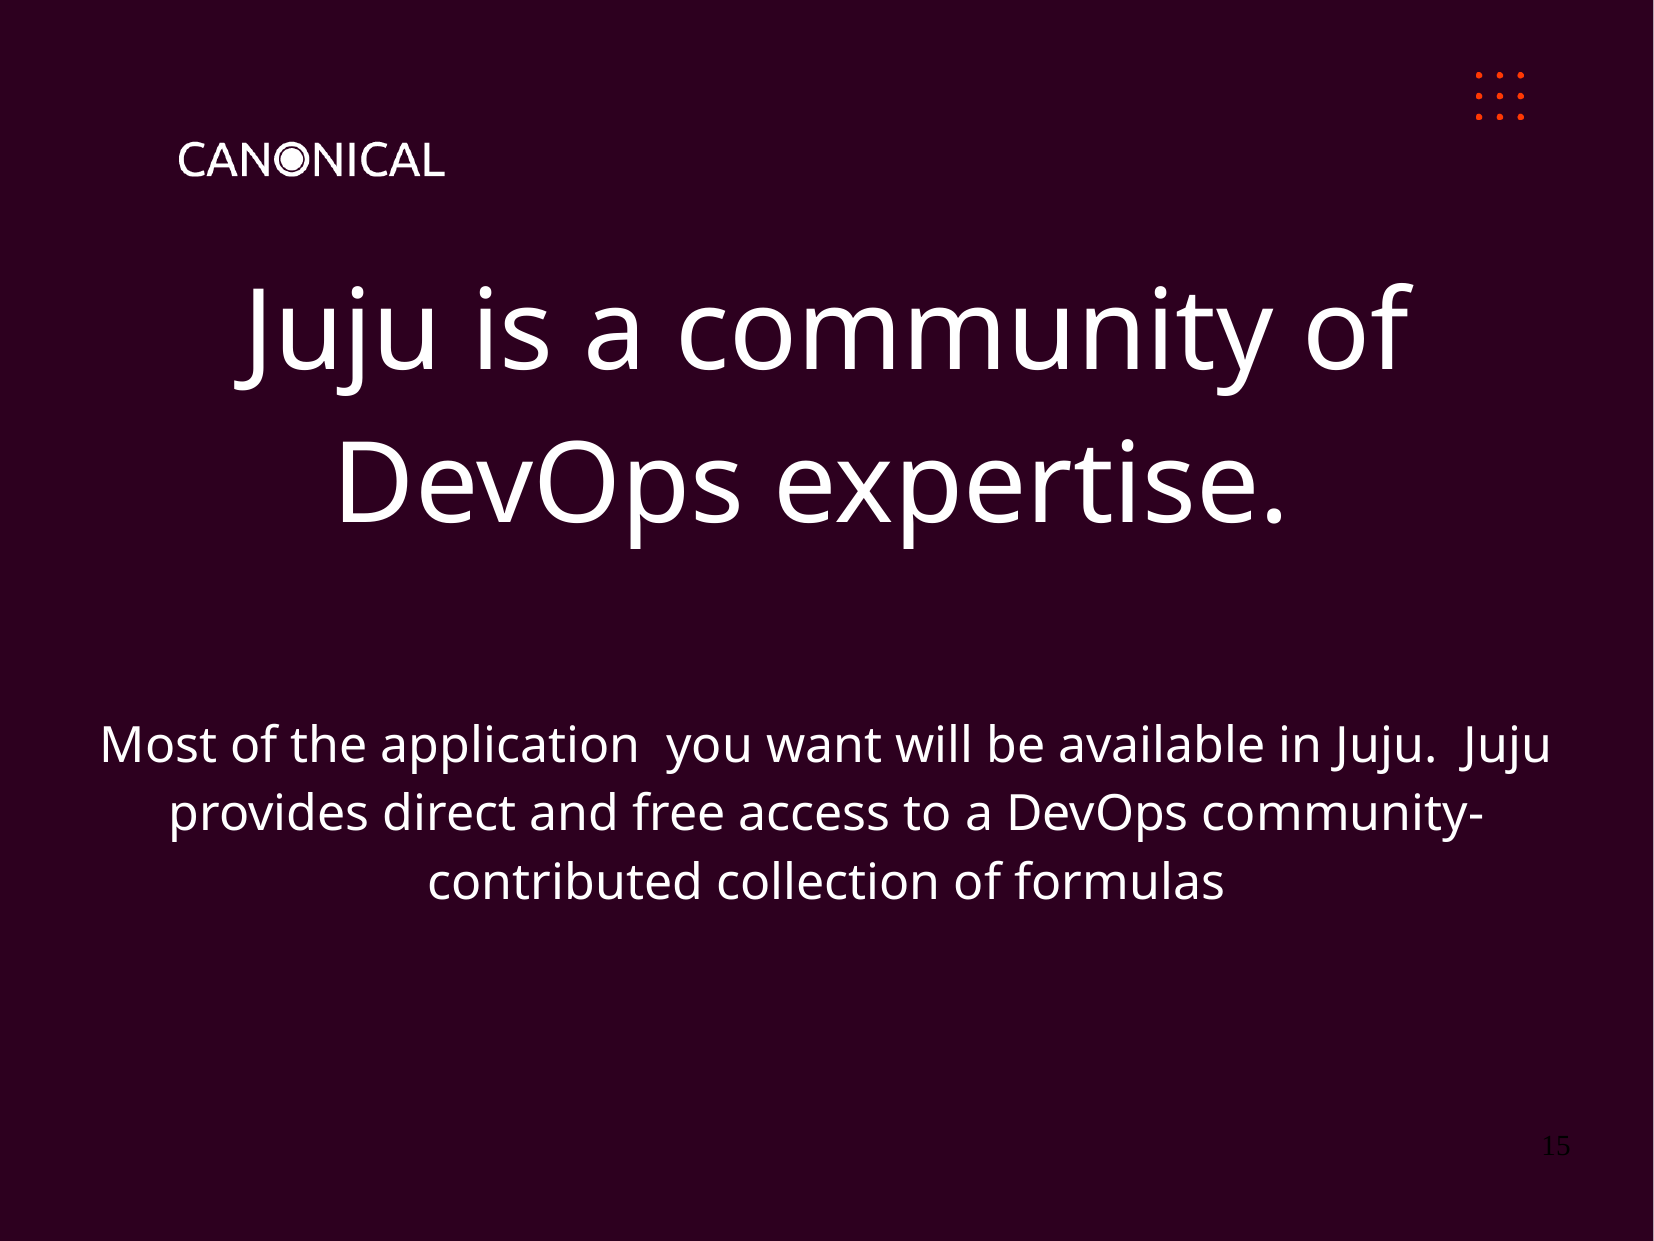

# Juju is a community of DevOps expertise.
Most of the application you want will be available in Juju. Juju provides direct and free access to a DevOps community-contributed collection of formulas
15